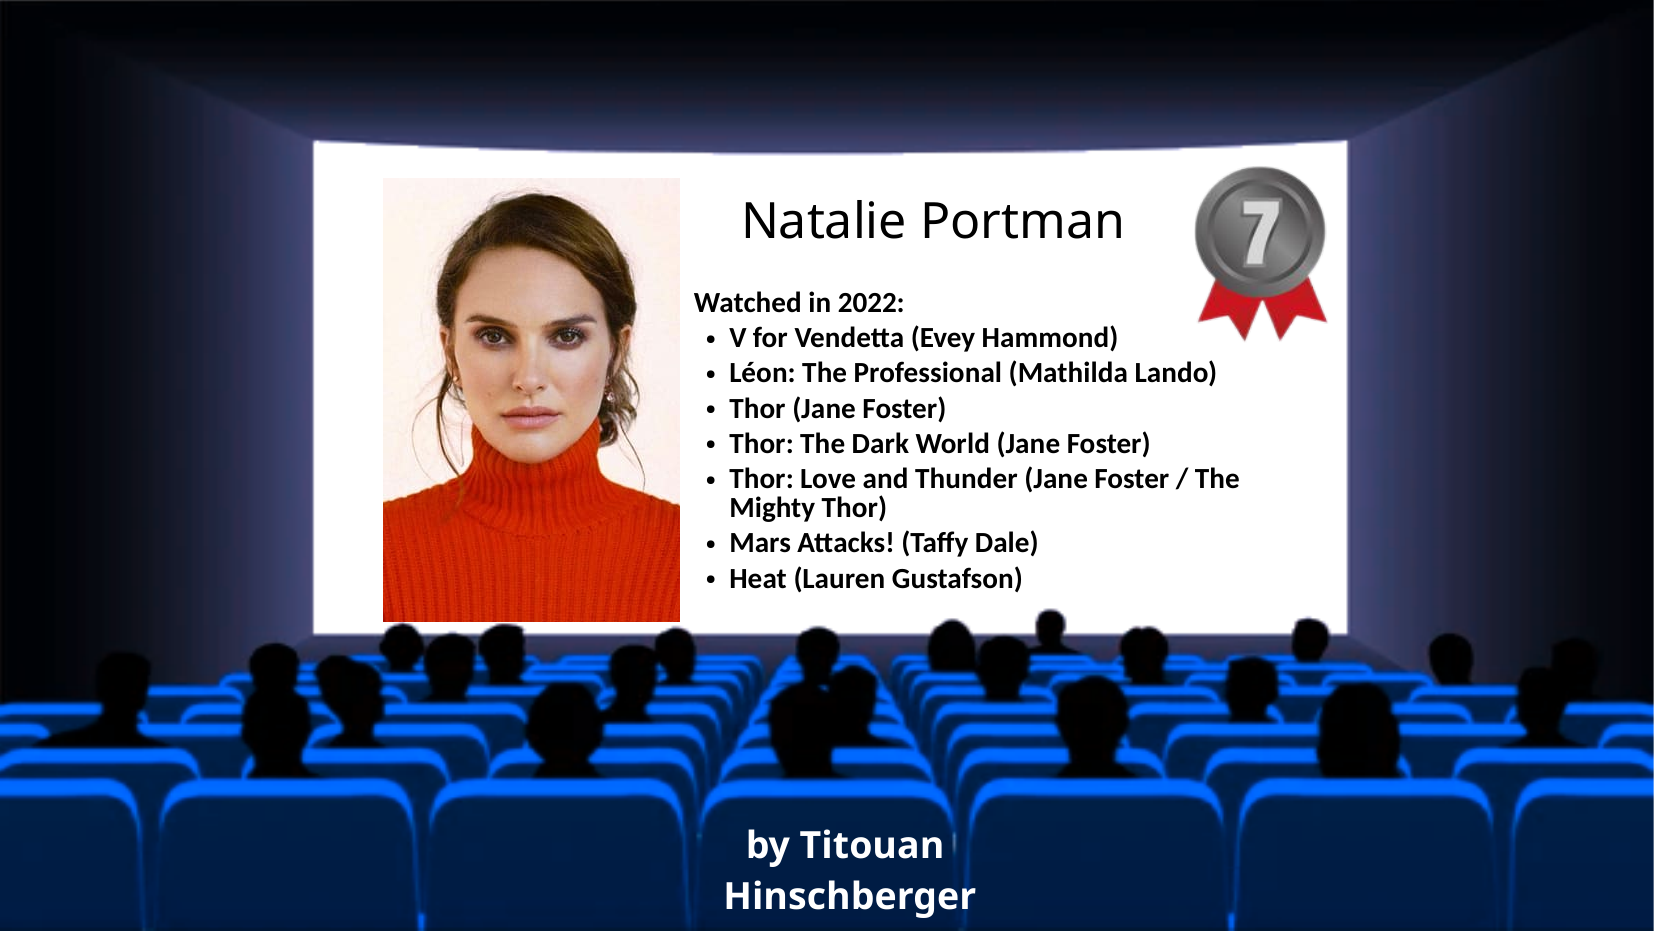

Natalie Portman
Watched in 2022:
V for Vendetta (Evey Hammond)
Léon: The Professional (Mathilda Lando)
Thor (Jane Foster)
Thor: The Dark World (Jane Foster)
Thor: Love and Thunder (Jane Foster / The Mighty Thor)
Mars Attacks! (Taffy Dale)
Heat (Lauren Gustafson)